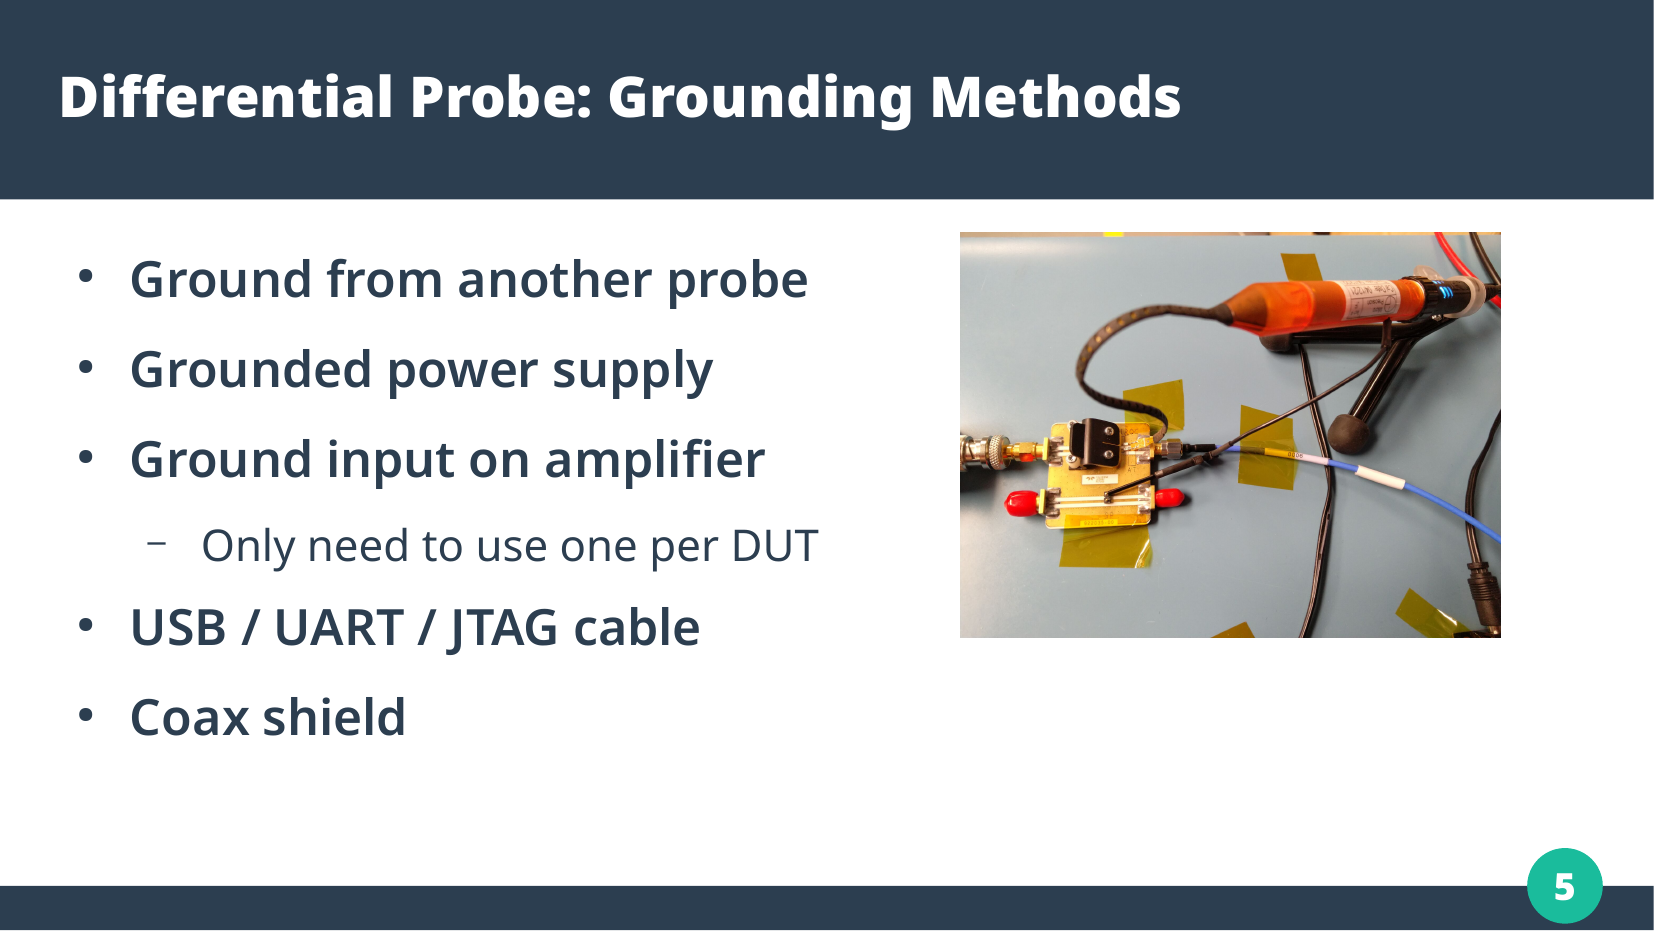

# Differential Probe: Grounding Methods
Ground from another probe
Grounded power supply
Ground input on amplifier
Only need to use one per DUT
USB / UART / JTAG cable
Coax shield